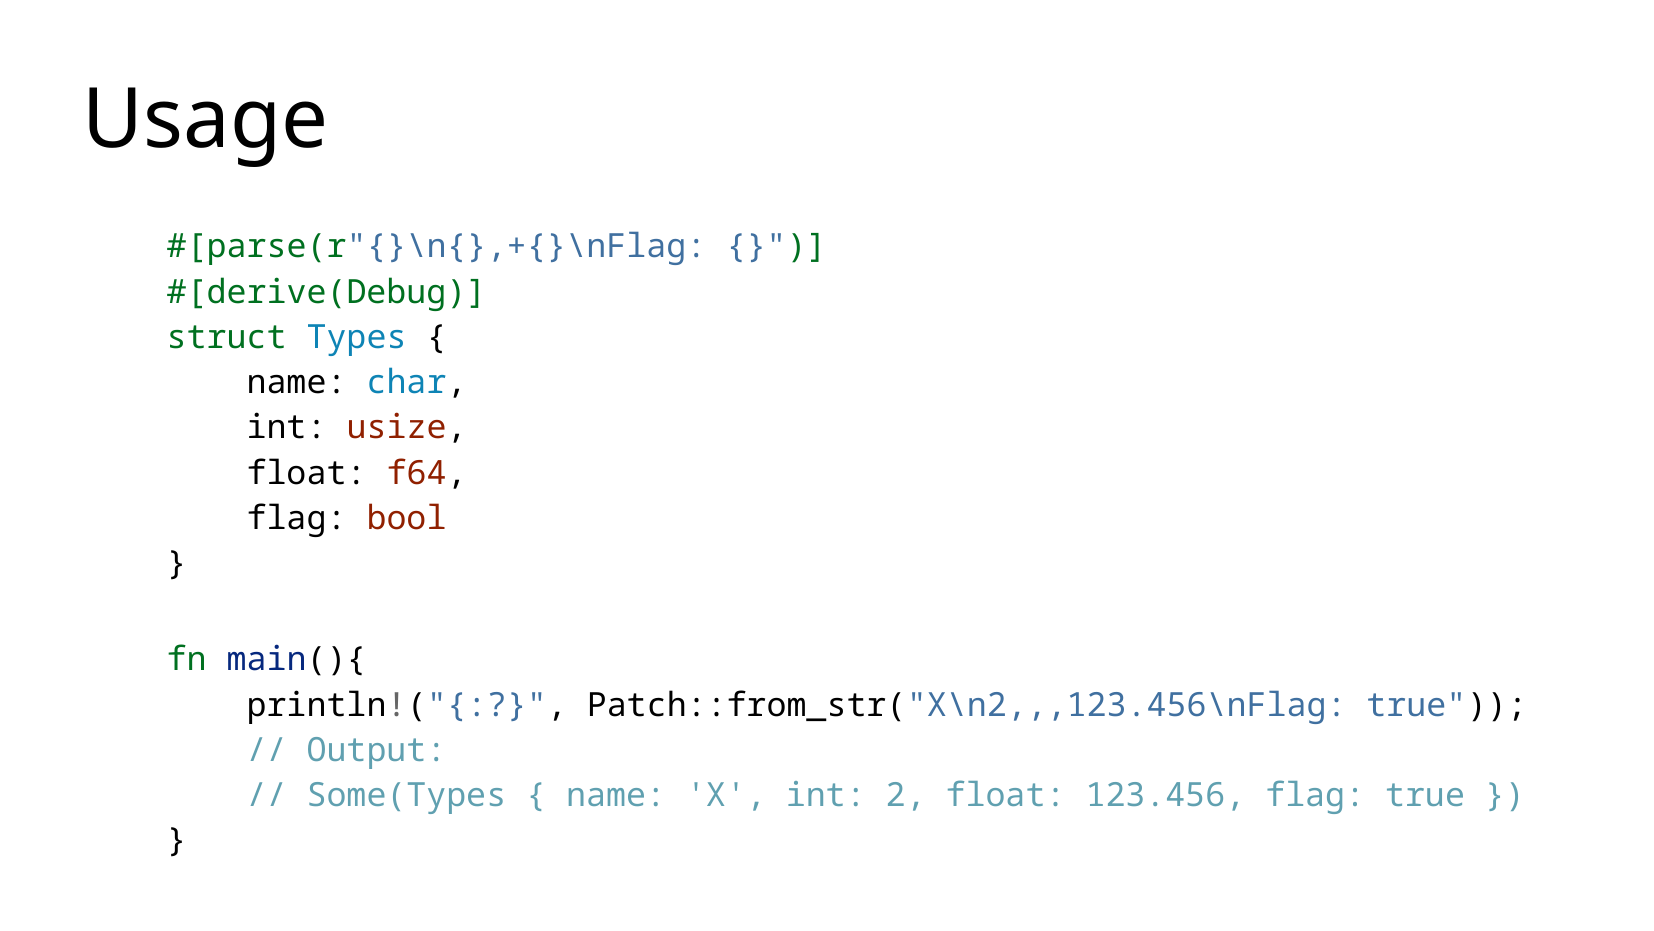

# Usage
#[parse(r"{}\n{},+{}\nFlag: {}")]
#[derive(Debug)]
struct Types {
 name: char,
 int: usize,
 float: f64,
 flag: bool
}
fn main(){
 println!("{:?}", Patch::from_str("X\n2,,,123.456\nFlag: true"));
 // Output:
 // Some(Types { name: 'X', int: 2, float: 123.456, flag: true })
}